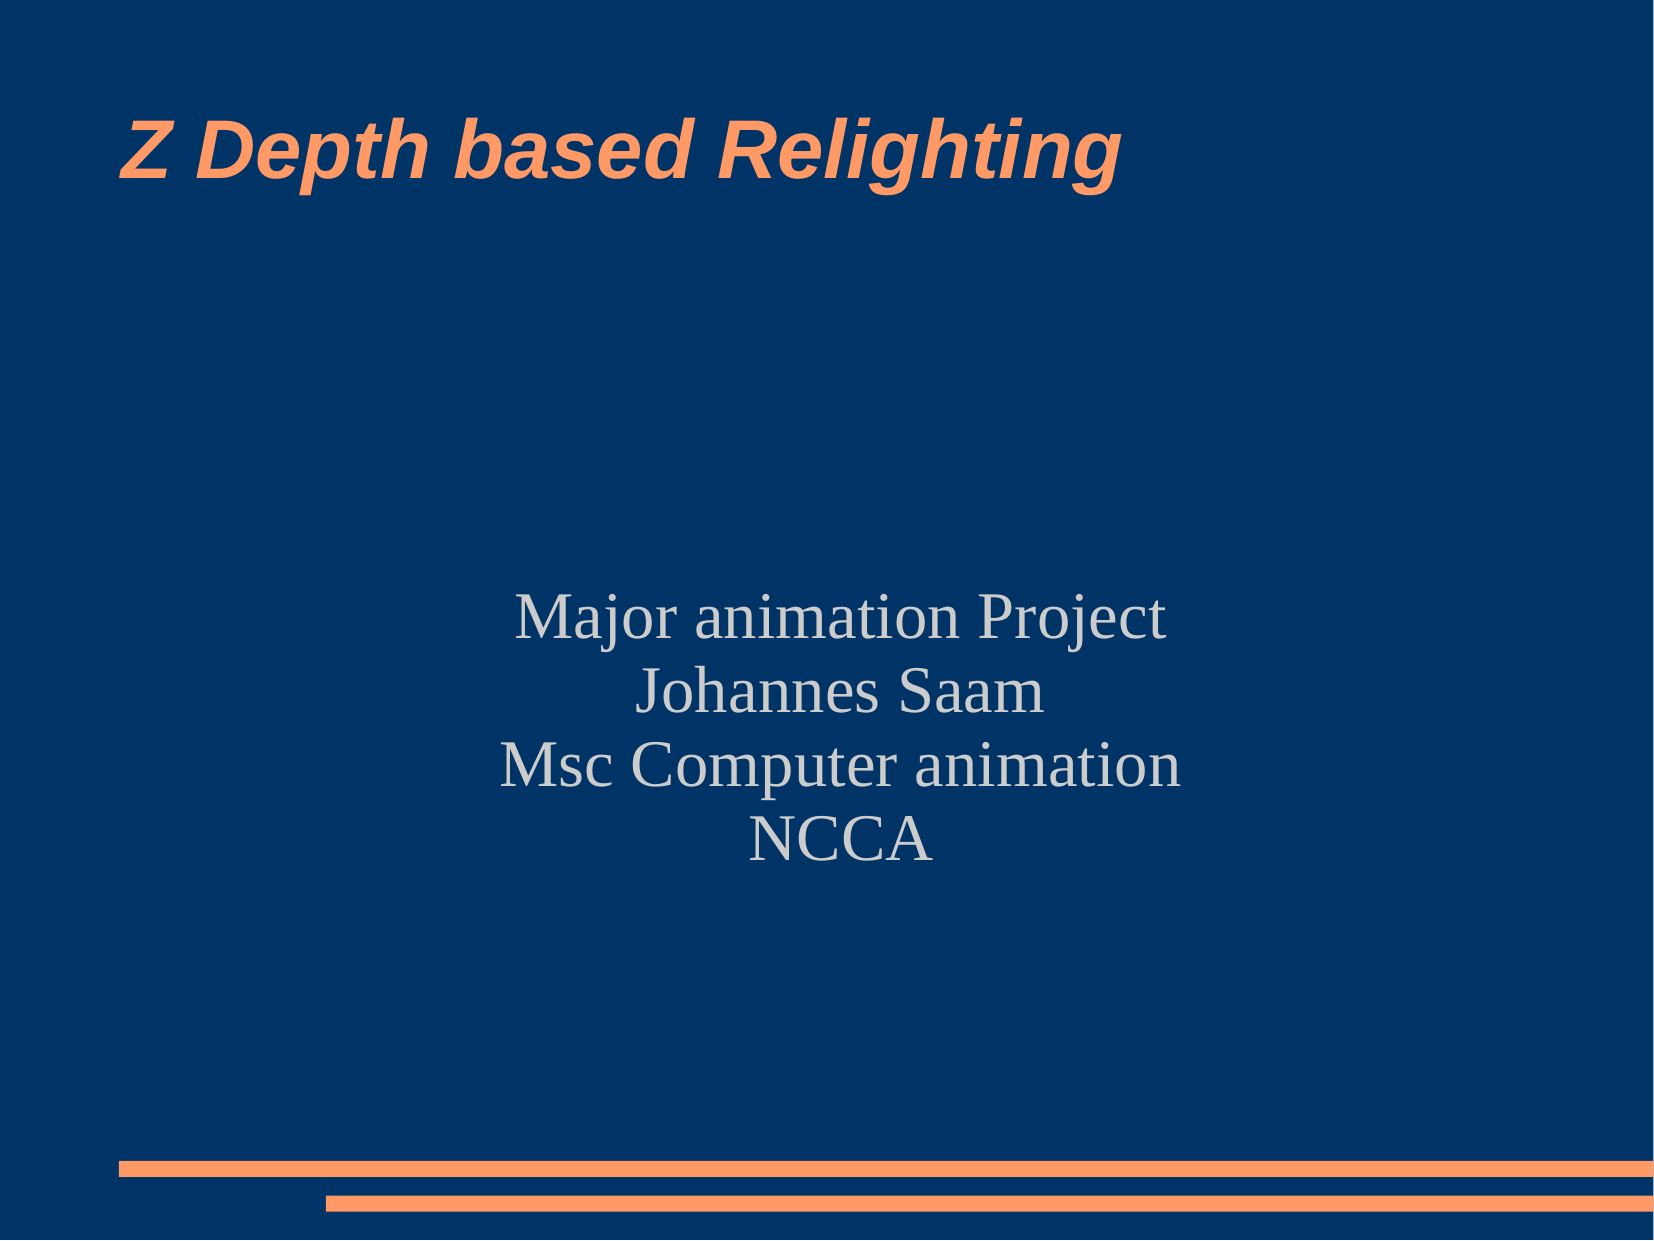

# Z Depth based Relighting
Major animation Project
Johannes Saam
Msc Computer animation
NCCA